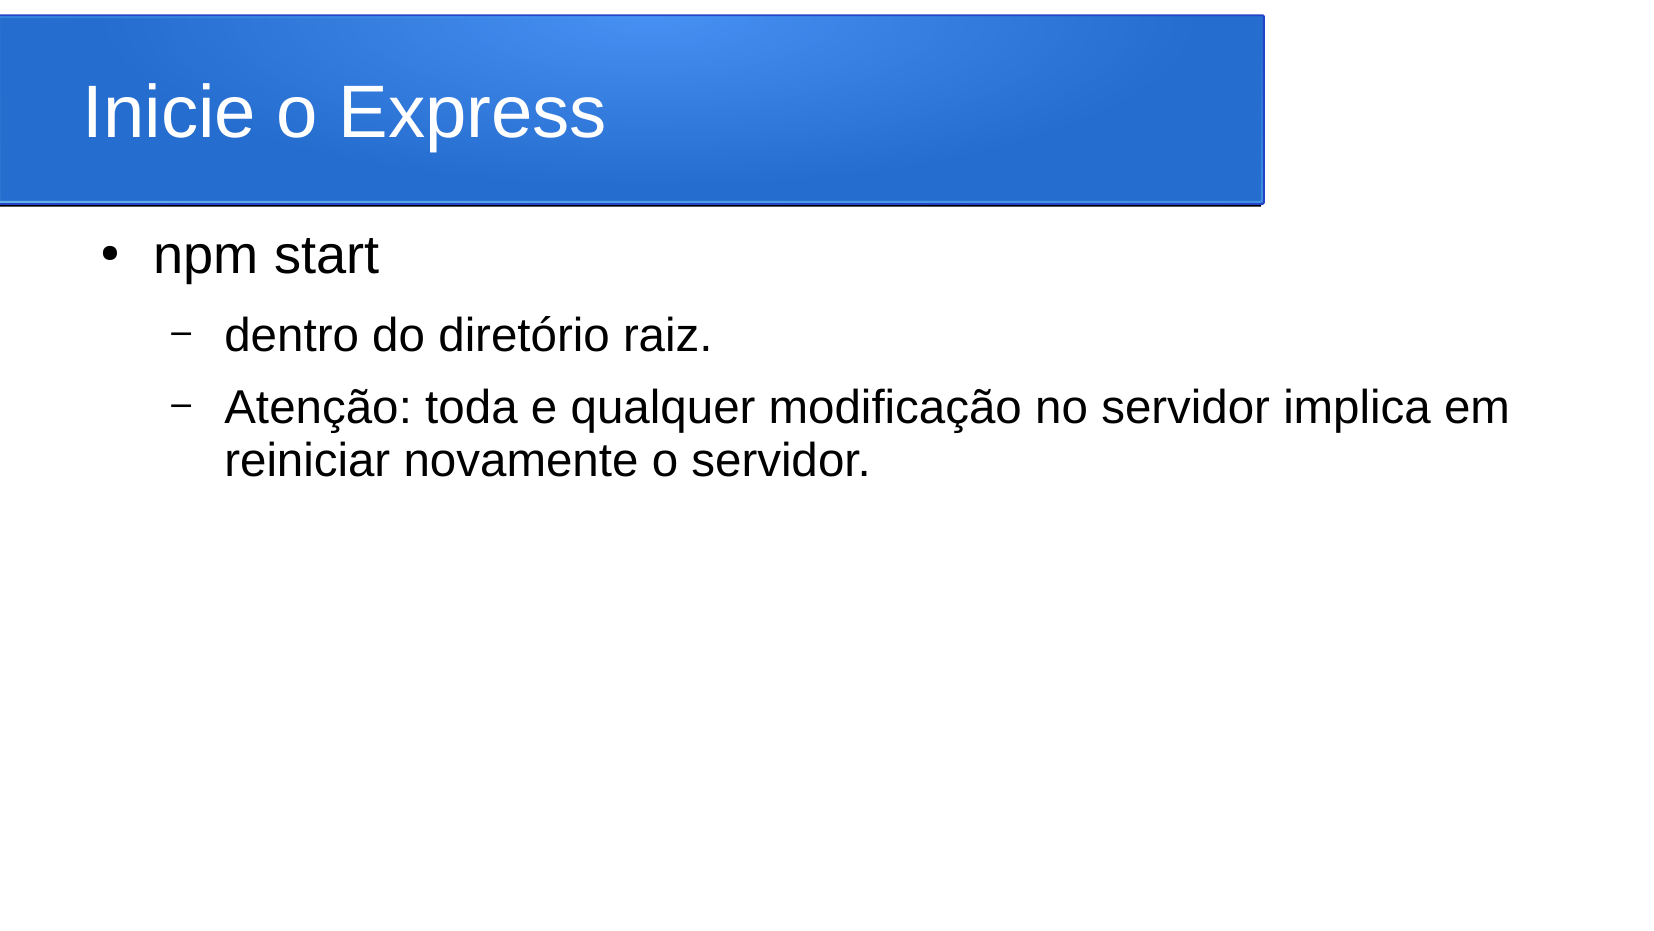

# Inicie o Express
npm start
dentro do diretório raiz.
Atenção: toda e qualquer modificação no servidor implica em reiniciar novamente o servidor.